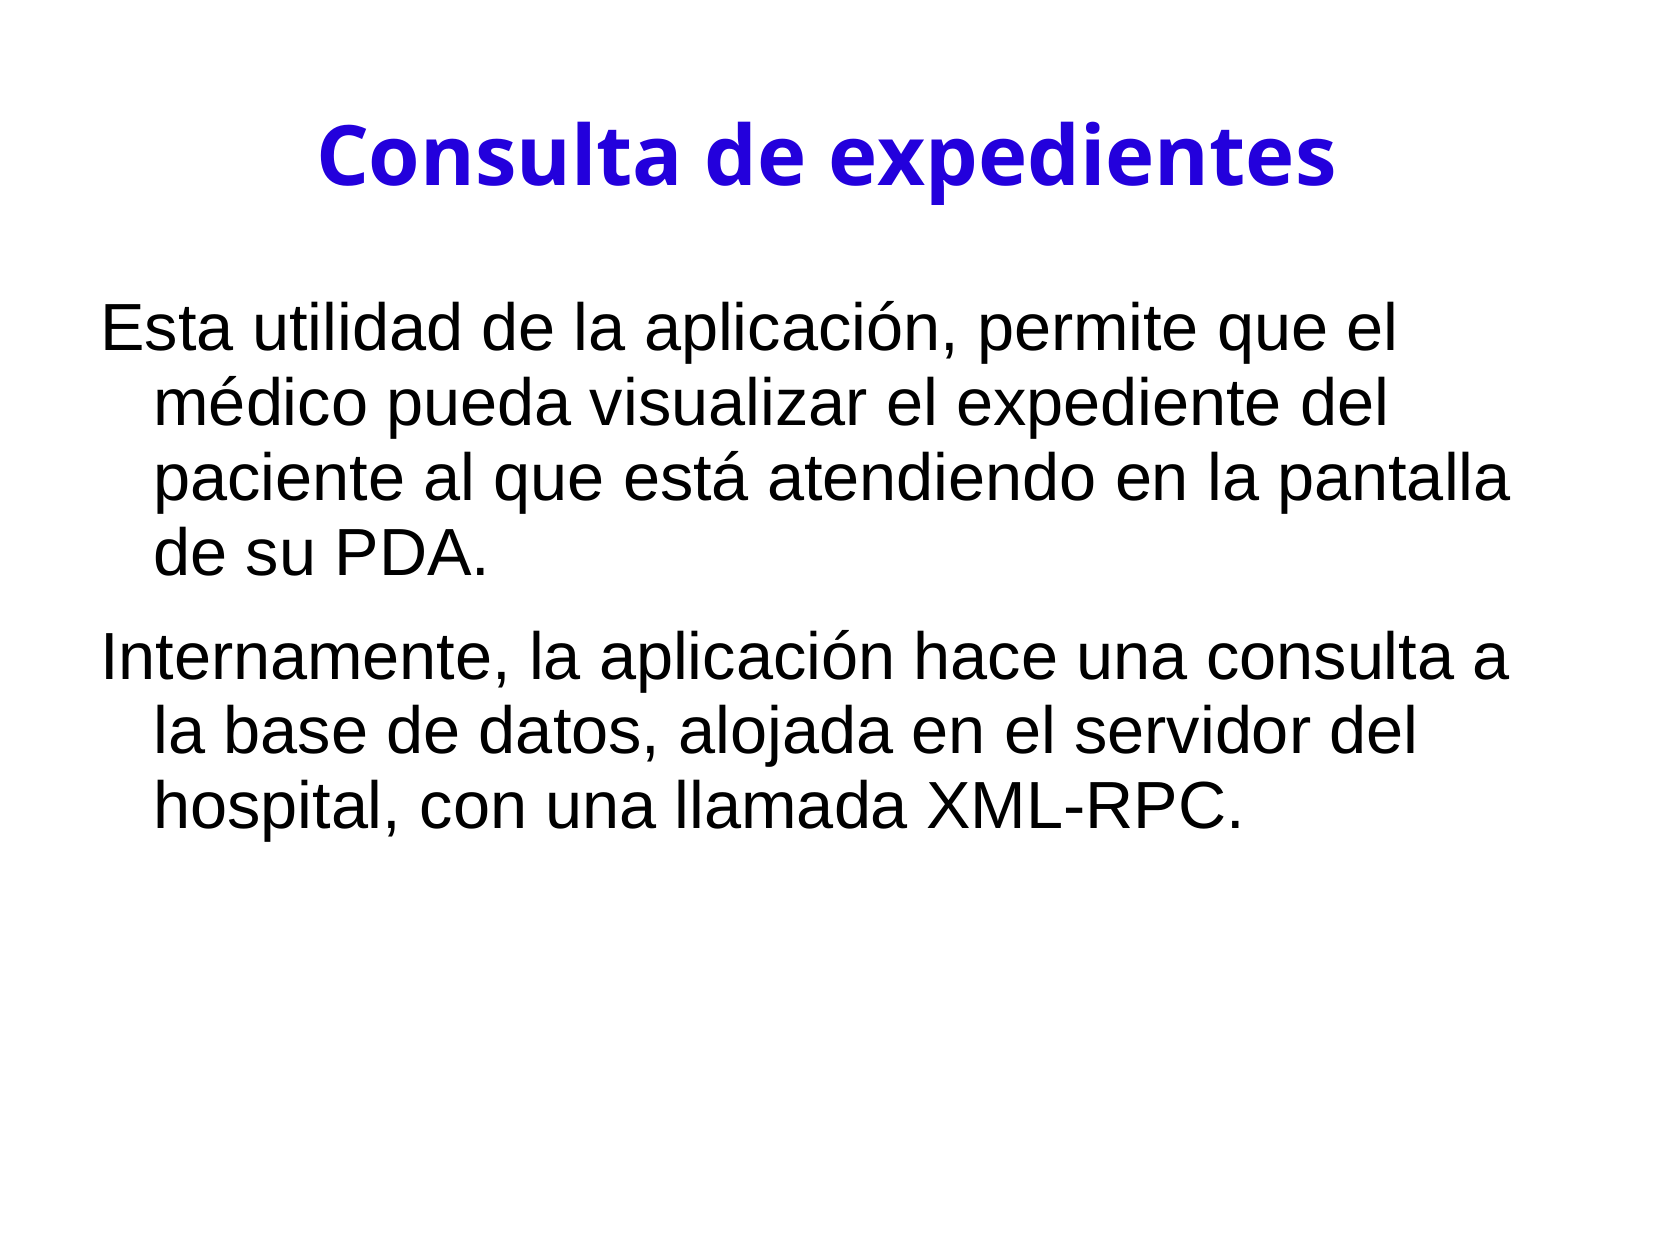

# Consulta de expedientes
Esta utilidad de la aplicación, permite que el médico pueda visualizar el expediente del paciente al que está atendiendo en la pantalla de su PDA.
Internamente, la aplicación hace una consulta a la base de datos, alojada en el servidor del hospital, con una llamada XML-RPC.